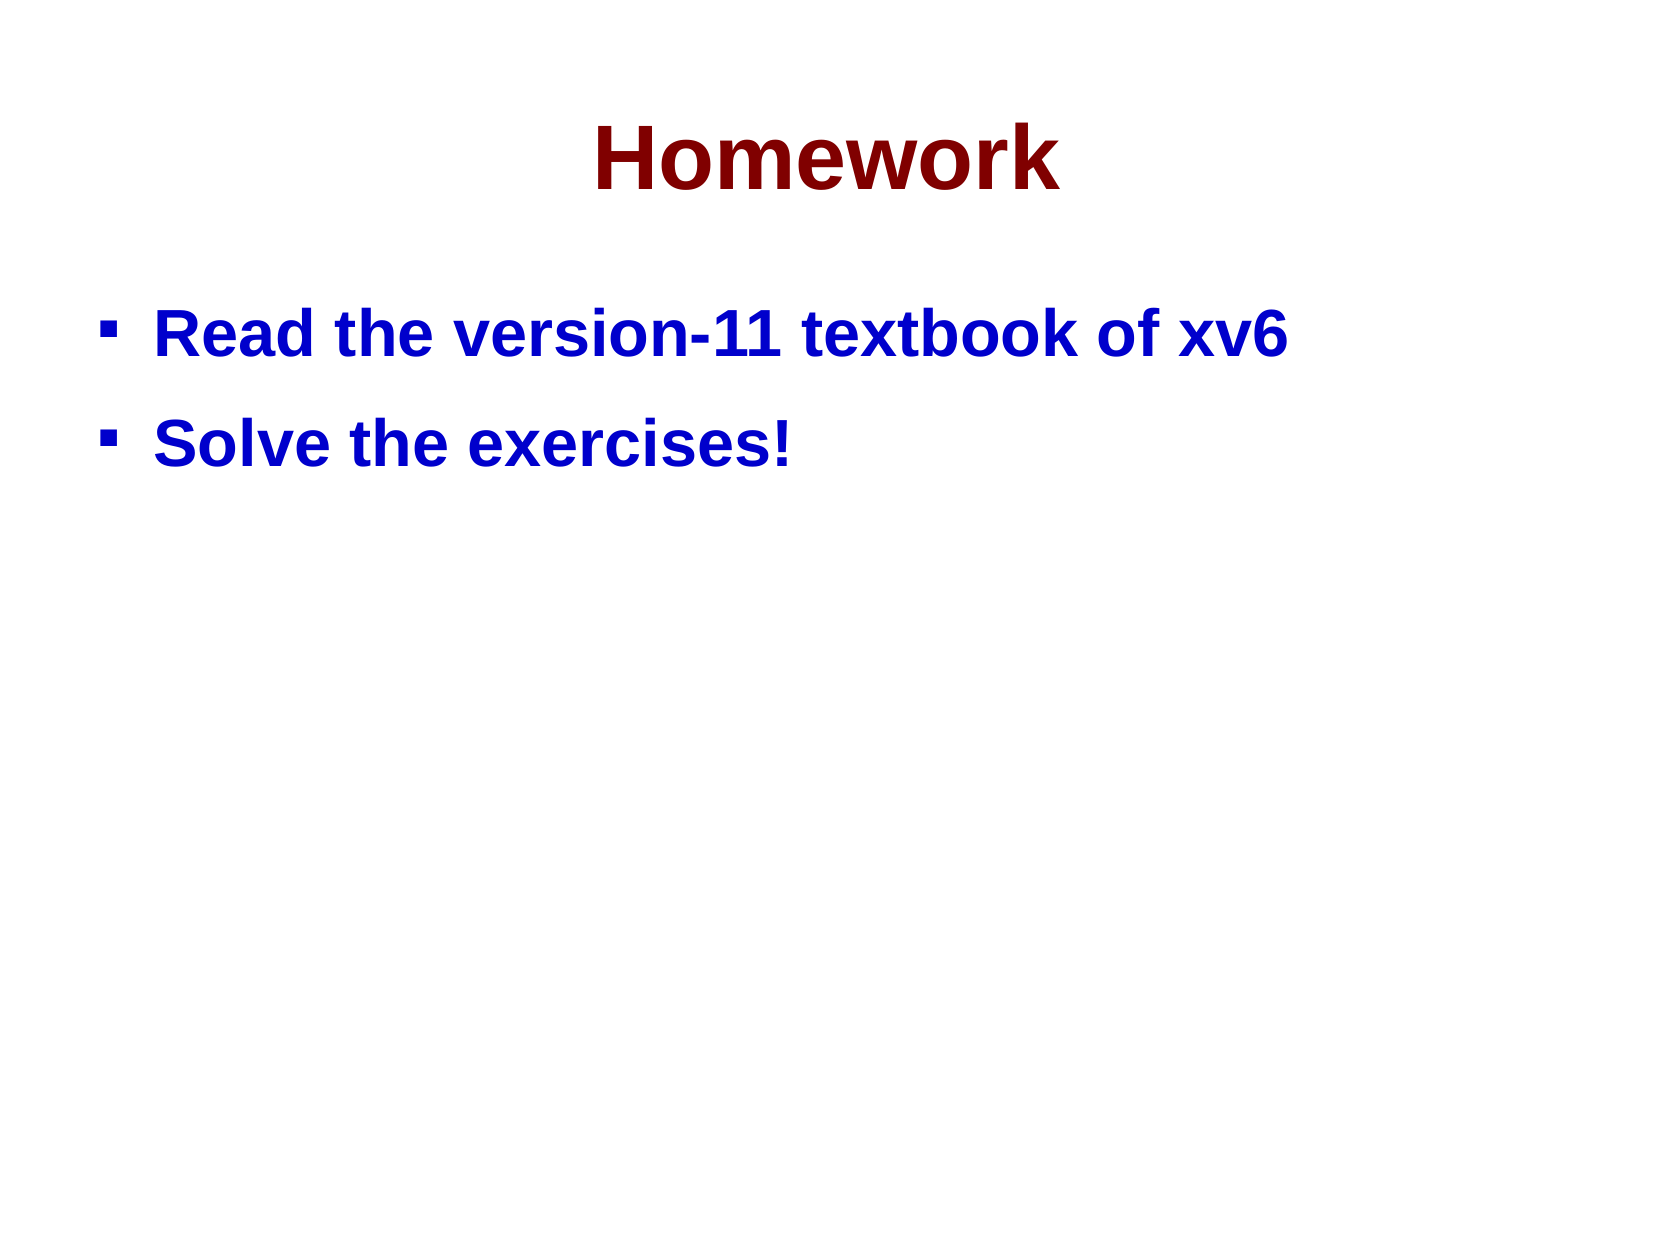

# Homework
Read the version-11 textbook of xv6
Solve the exercises!